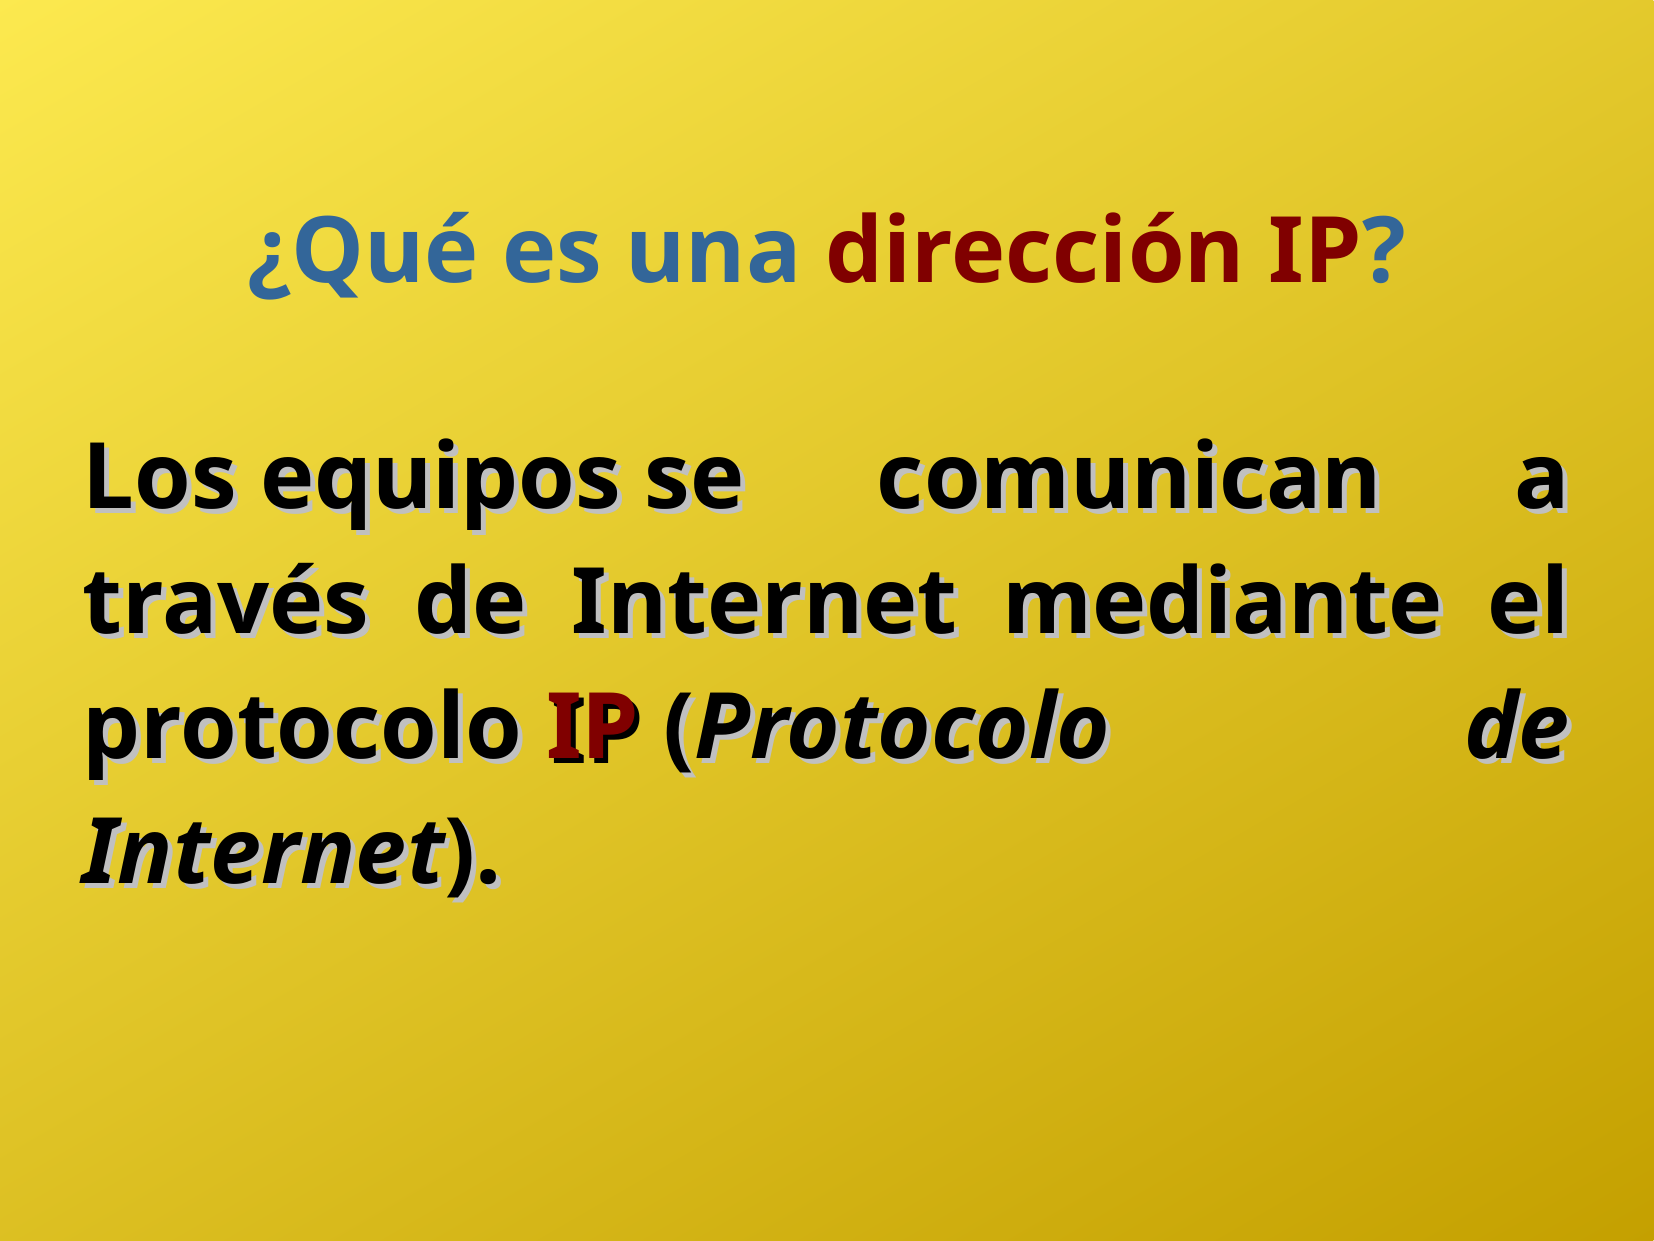

# ¿Qué es una dirección IP?
Los equipos se comunican a través de Internet mediante el protocolo IP (Protocolo de Internet).